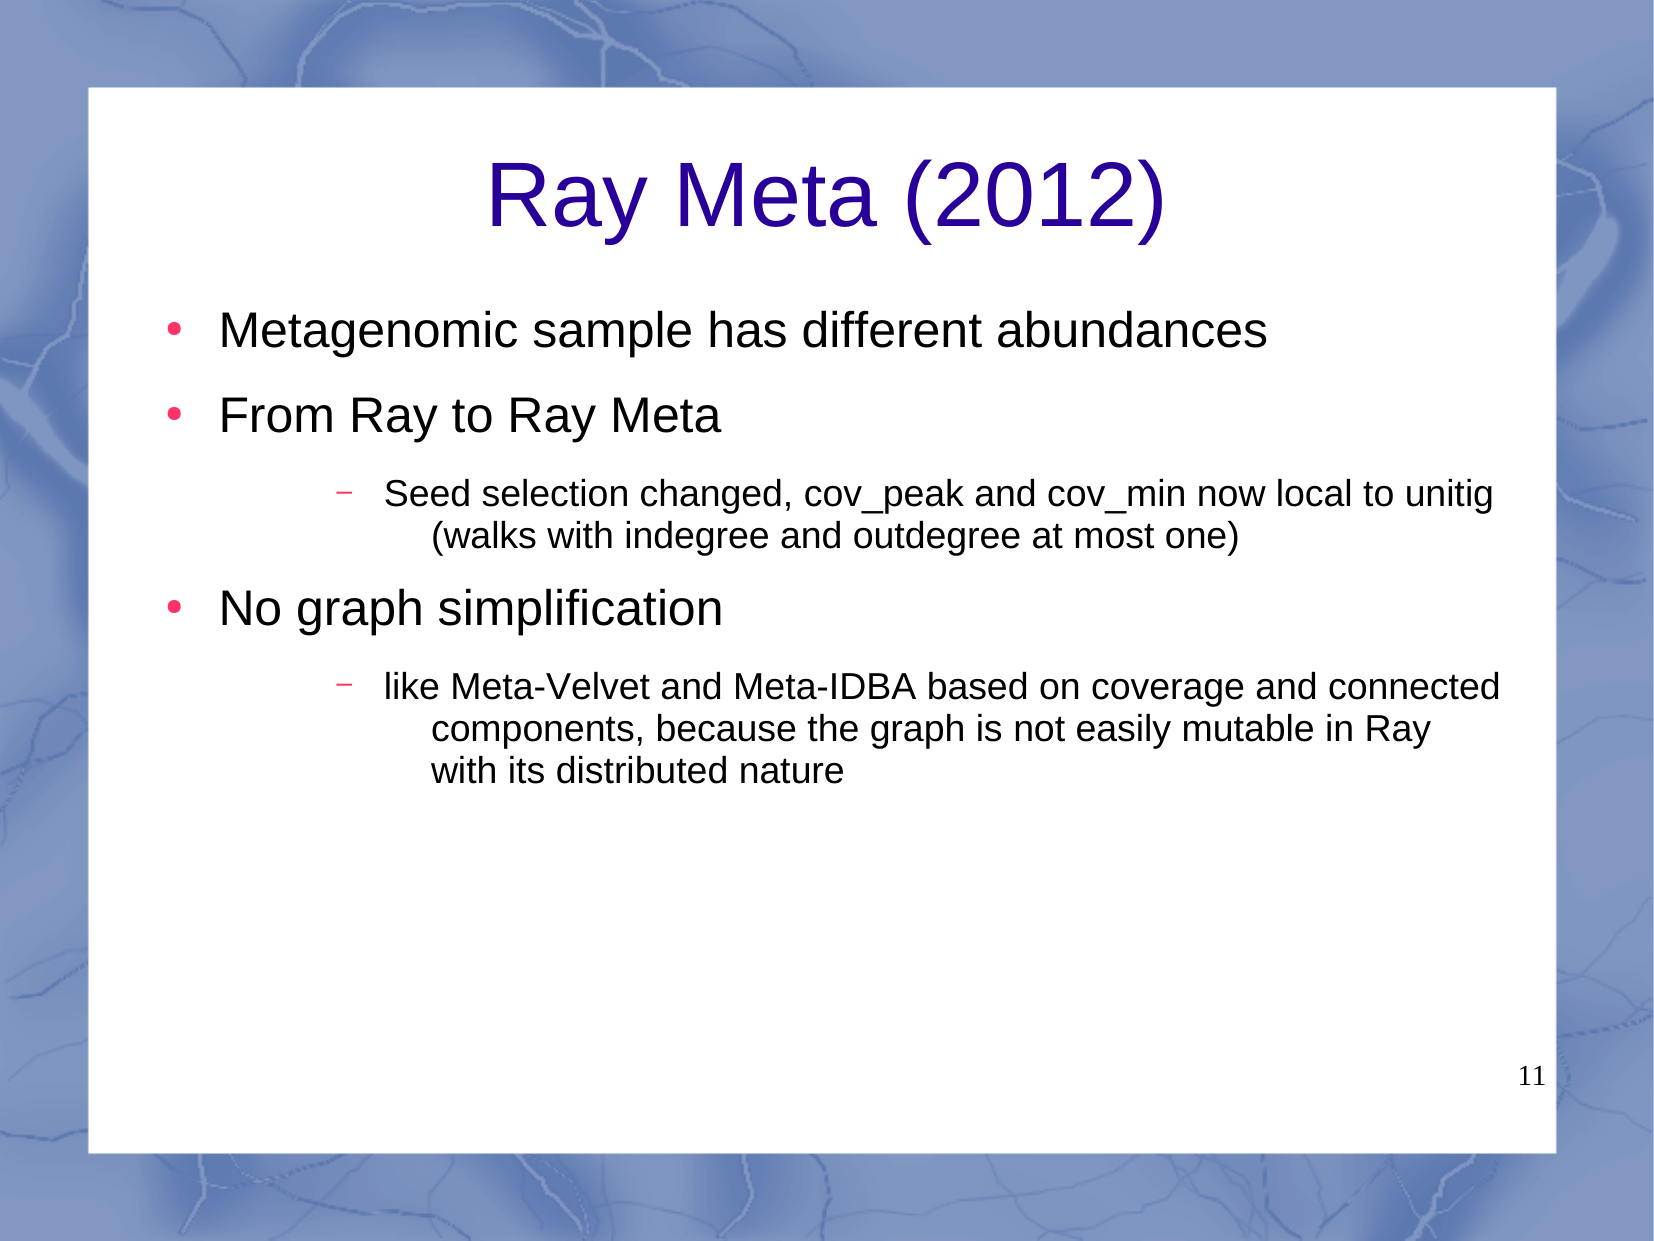

# Ray Meta (2012)
Metagenomic sample has different abundances
From Ray to Ray Meta
Seed selection changed, cov_peak and cov_min now local to unitig (walks with indegree and outdegree at most one)
No graph simplification
like Meta-Velvet and Meta-IDBA based on coverage and connected components, because the graph is not easily mutable in Ray with its distributed nature
11